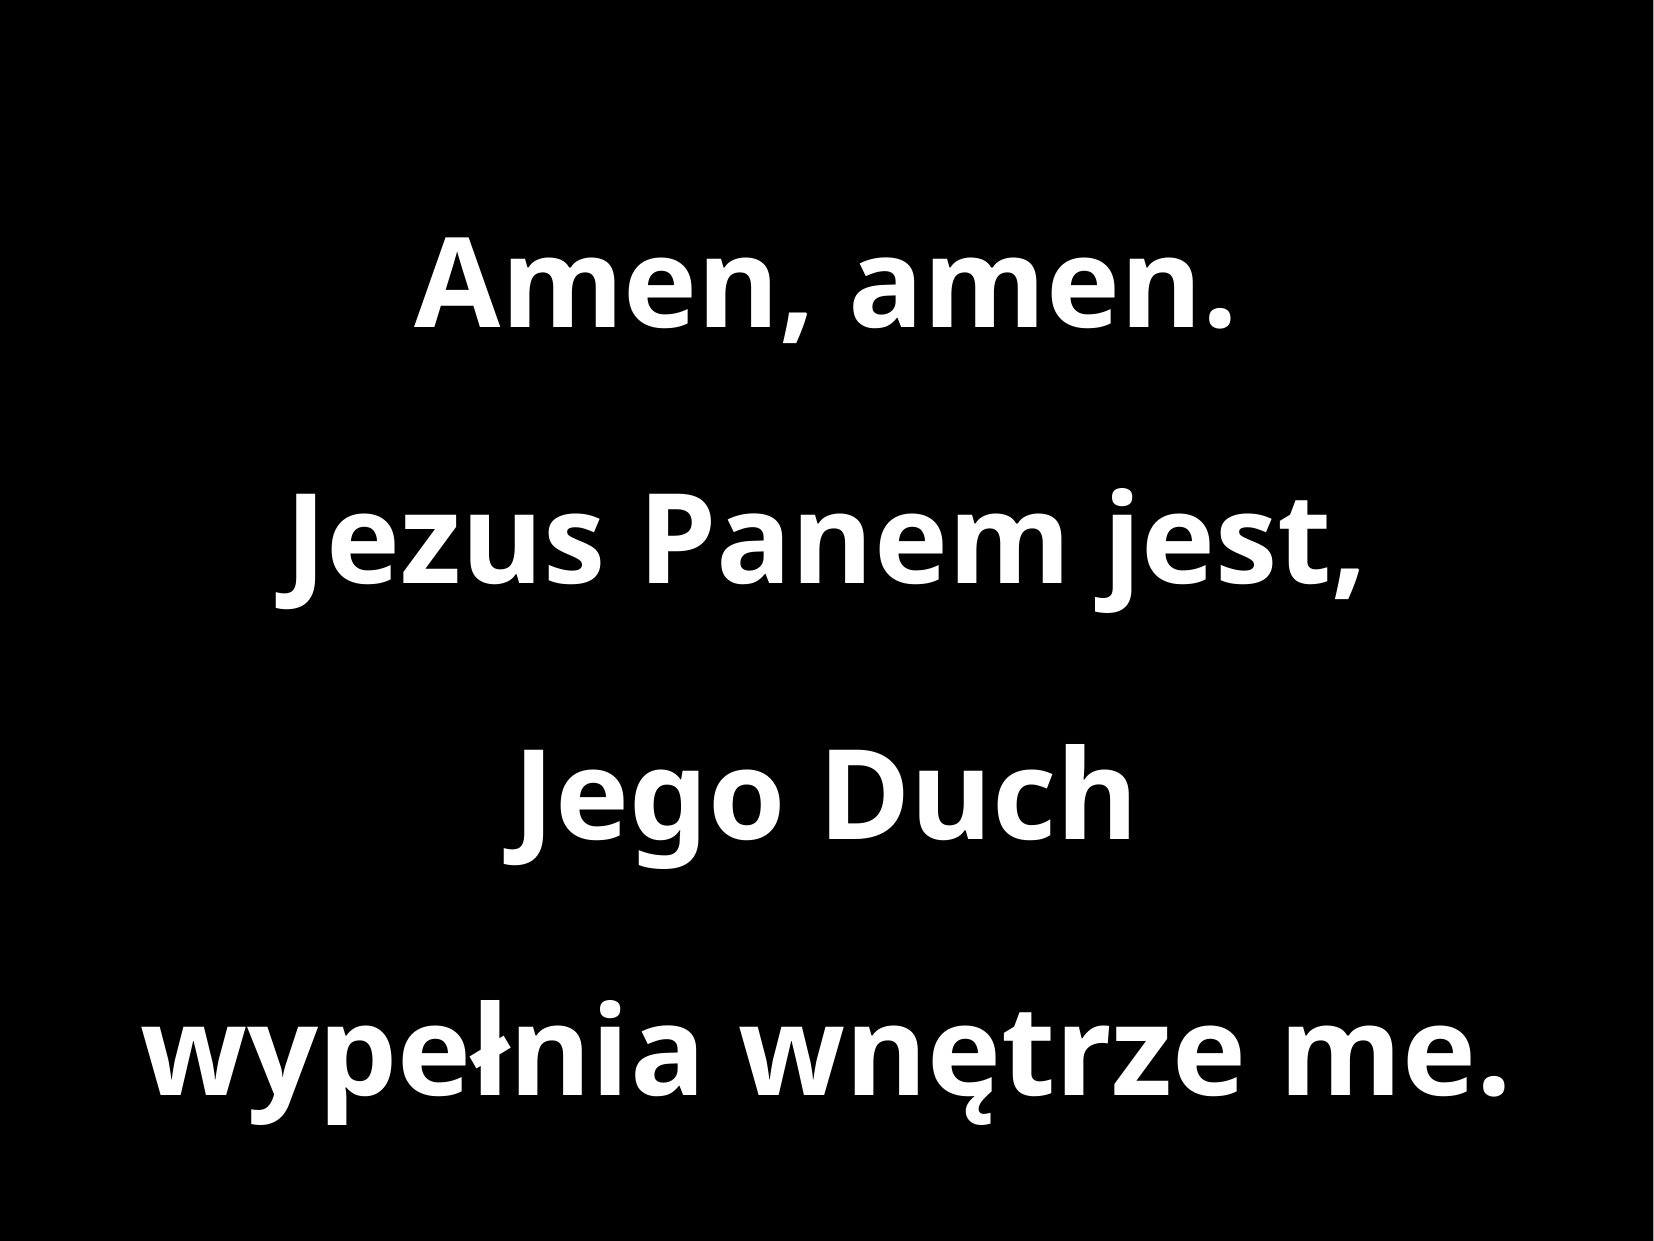

# Amen, amen. Jezus Panem jest, Jego Duch wypełnia wnętrze me.